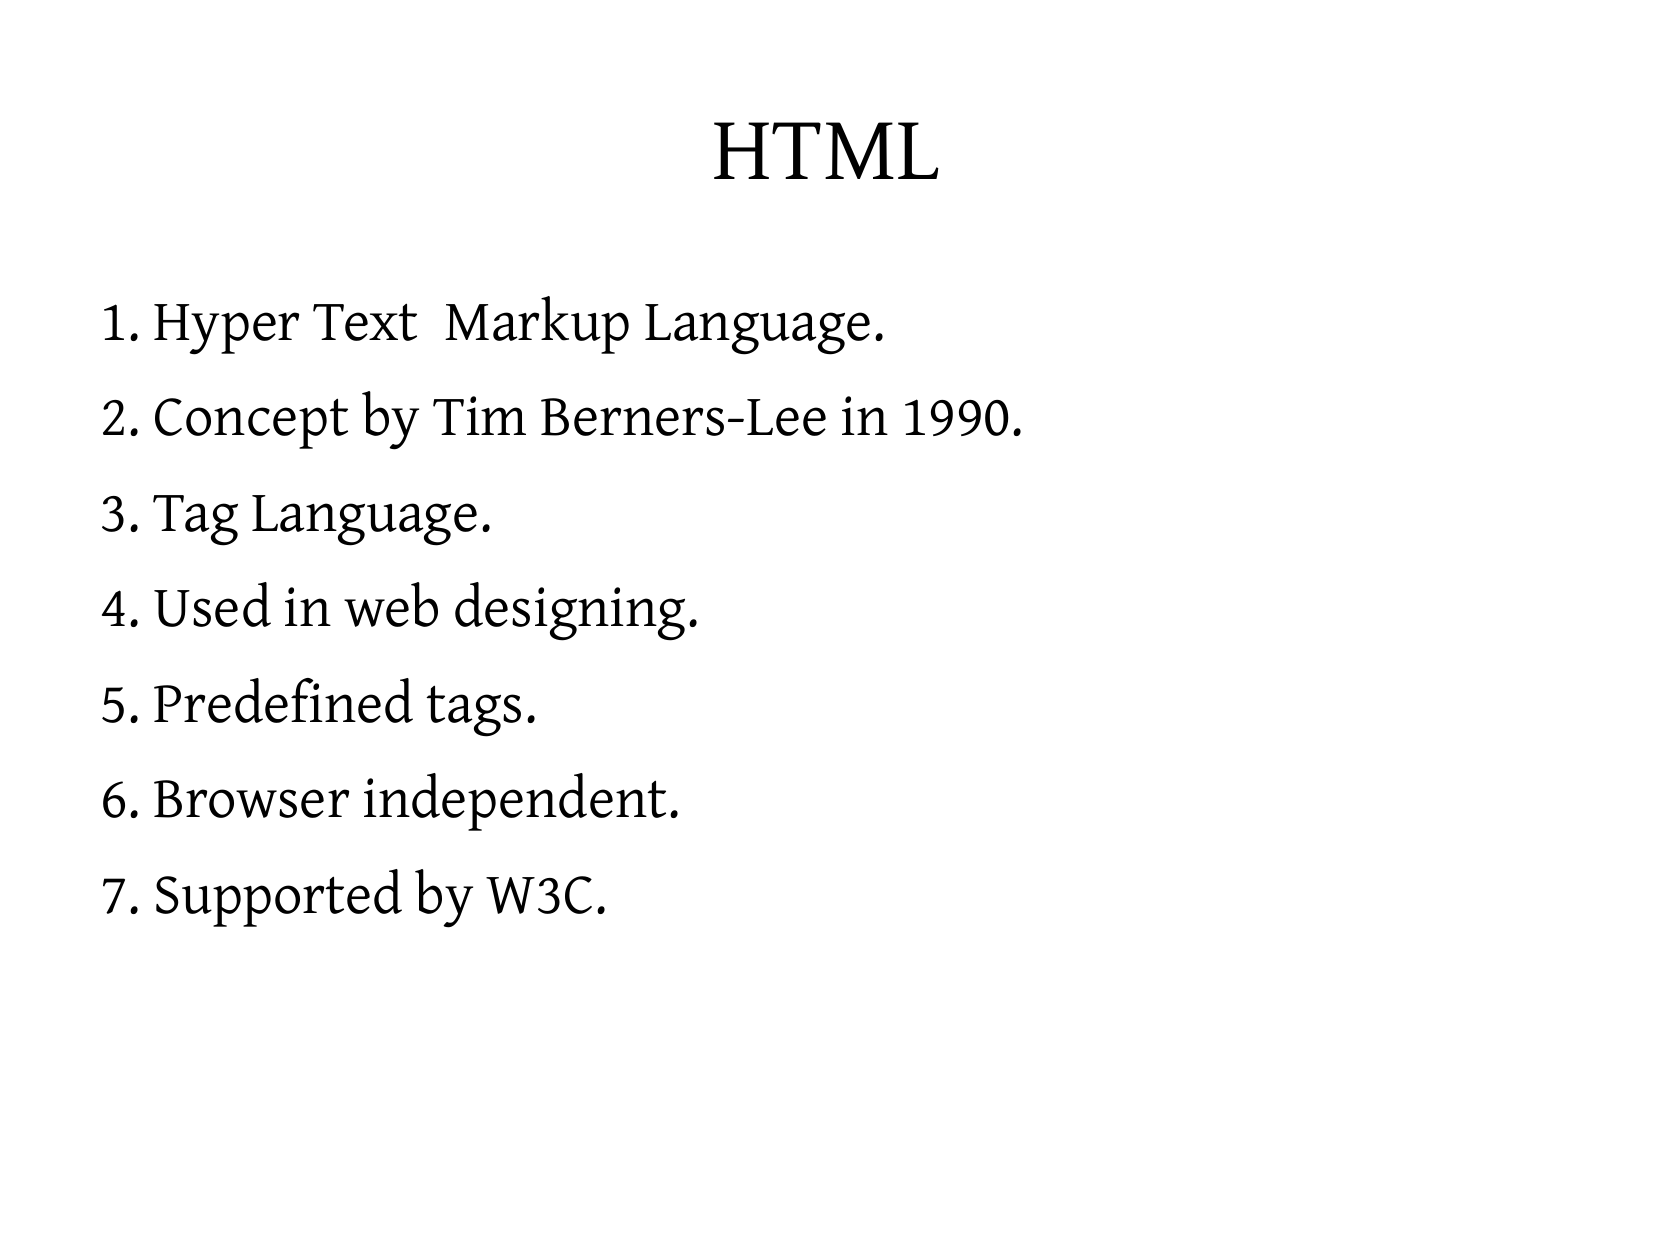

# HTML
Hyper Text Markup Language.
Concept by Tim Berners-Lee in 1990.
Tag Language.
Used in web designing.
Predefined tags.
Browser independent.
Supported by W3C.